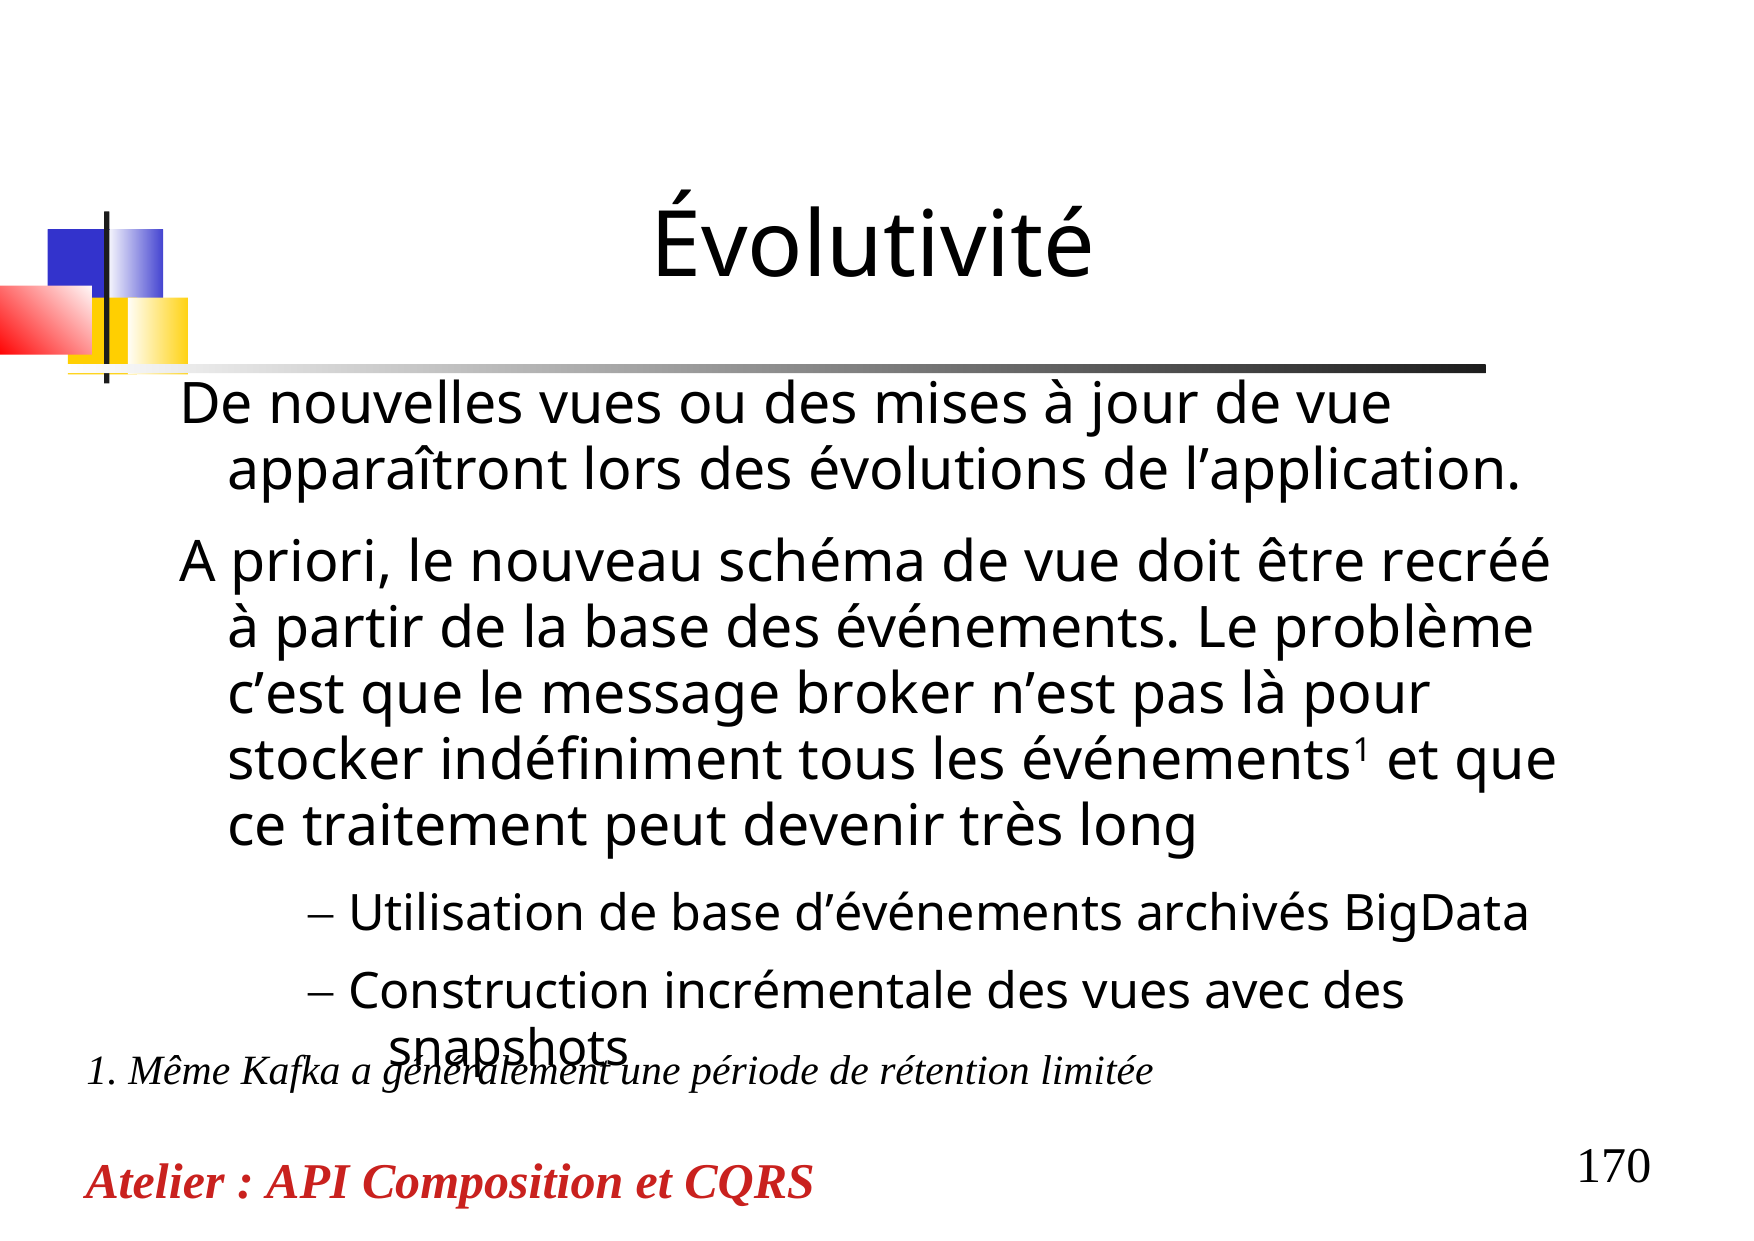

# Évolutivité
De nouvelles vues ou des mises à jour de vue apparaîtront lors des évolutions de l’application.
A priori, le nouveau schéma de vue doit être recréé à partir de la base des événements. Le problème c’est que le message broker n’est pas là pour stocker indéfiniment tous les événements1 et que ce traitement peut devenir très long
Utilisation de base d’événements archivés BigData
Construction incrémentale des vues avec des snapshots
1. Même Kafka a généralement une période de rétention limitée
Atelier : API Composition et CQRS